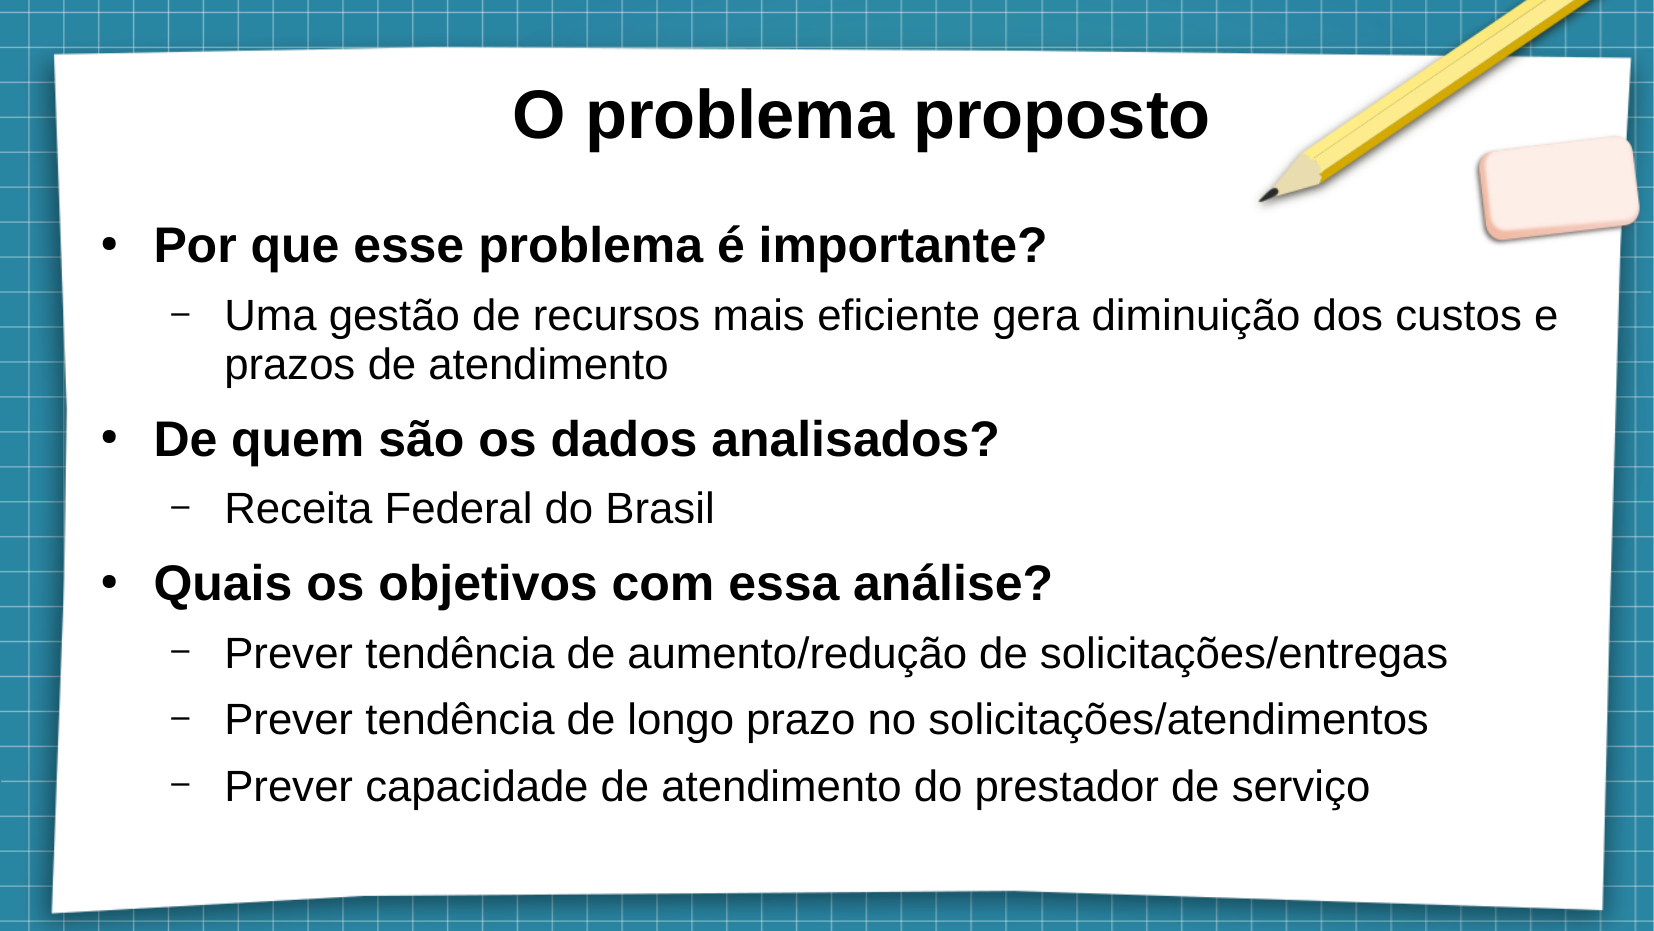

# O problema proposto
Por que esse problema é importante?
Uma gestão de recursos mais eficiente gera diminuição dos custos e prazos de atendimento
De quem são os dados analisados?
Receita Federal do Brasil
Quais os objetivos com essa análise?
Prever tendência de aumento/redução de solicitações/entregas
Prever tendência de longo prazo no solicitações/atendimentos
Prever capacidade de atendimento do prestador de serviço